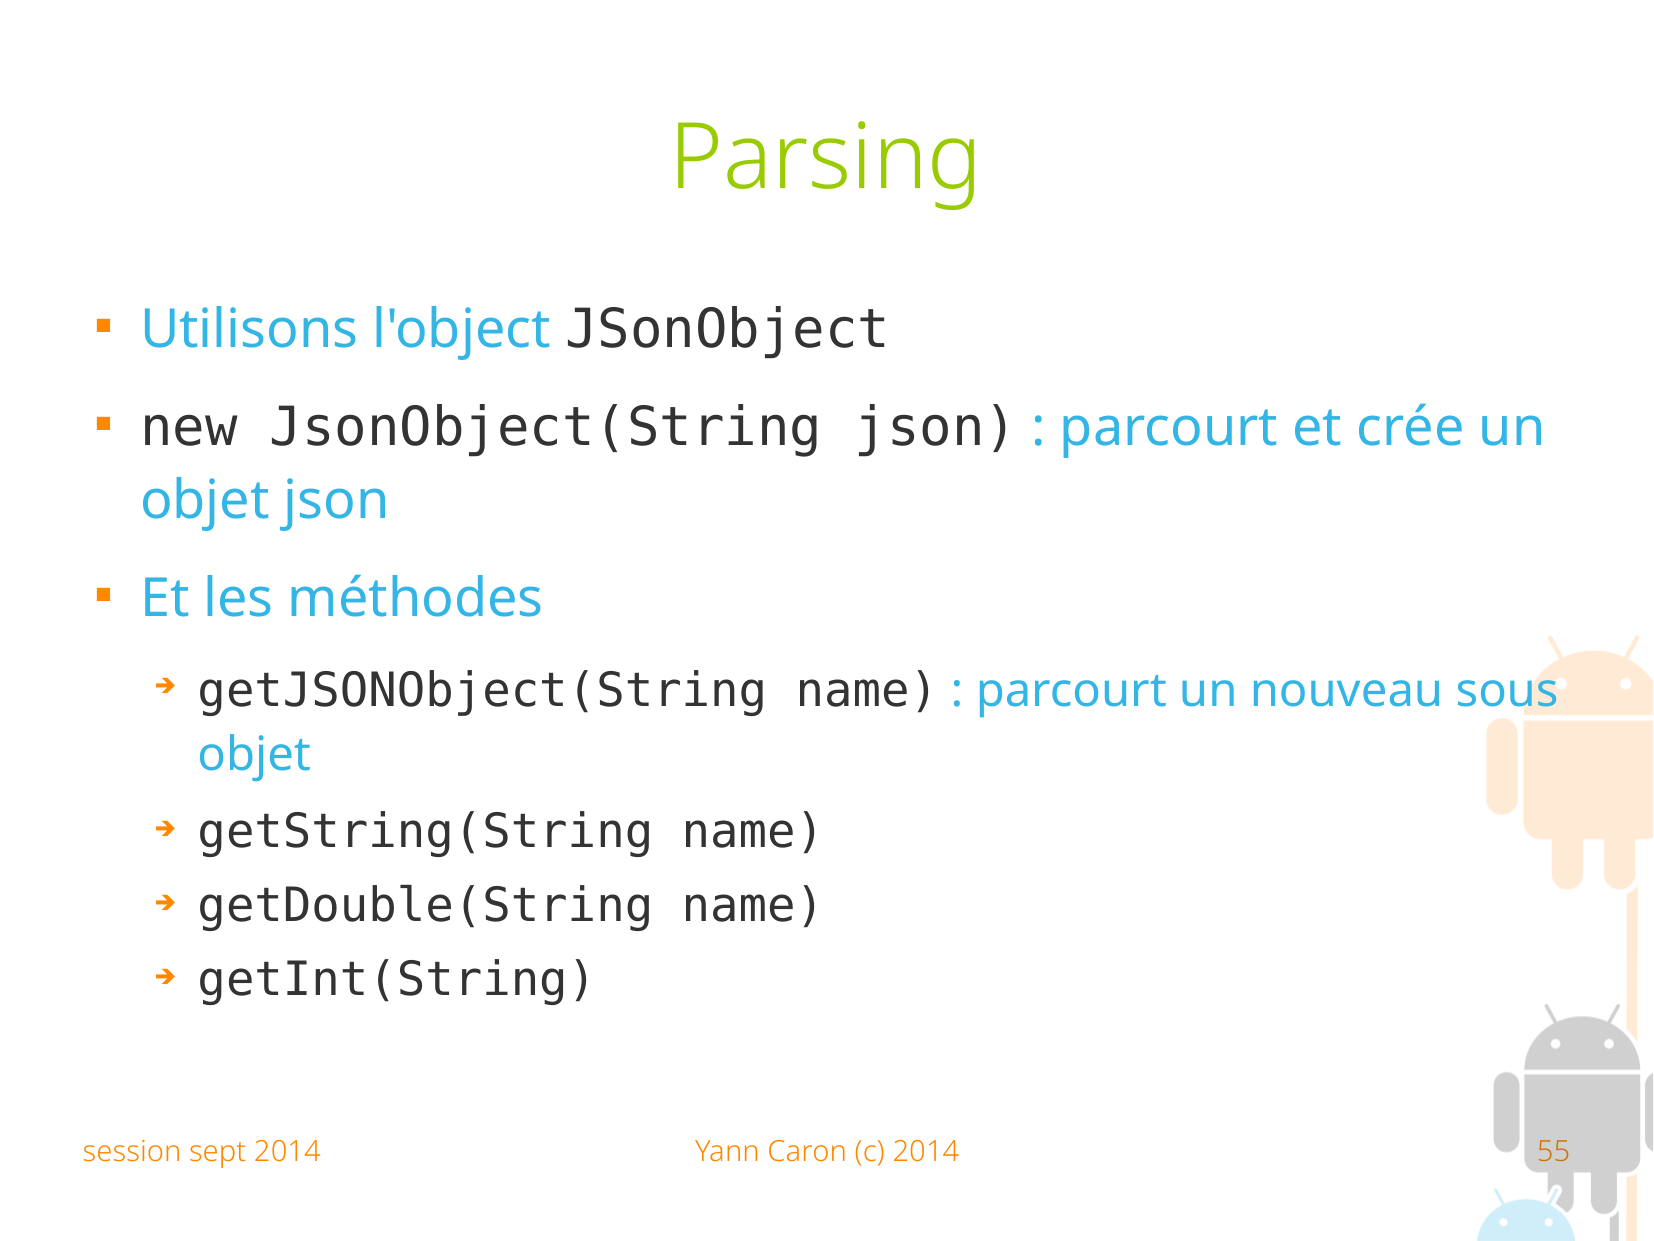

# Parsing
Utilisons l'object JSonObject
new JsonObject(String json) : parcourt et crée un objet json
Et les méthodes
getJSONObject(String name) : parcourt un nouveau sous objet
getString(String name)
getDouble(String name)
getInt(String)
session sept 2014
Yann Caron (c) 2014
55